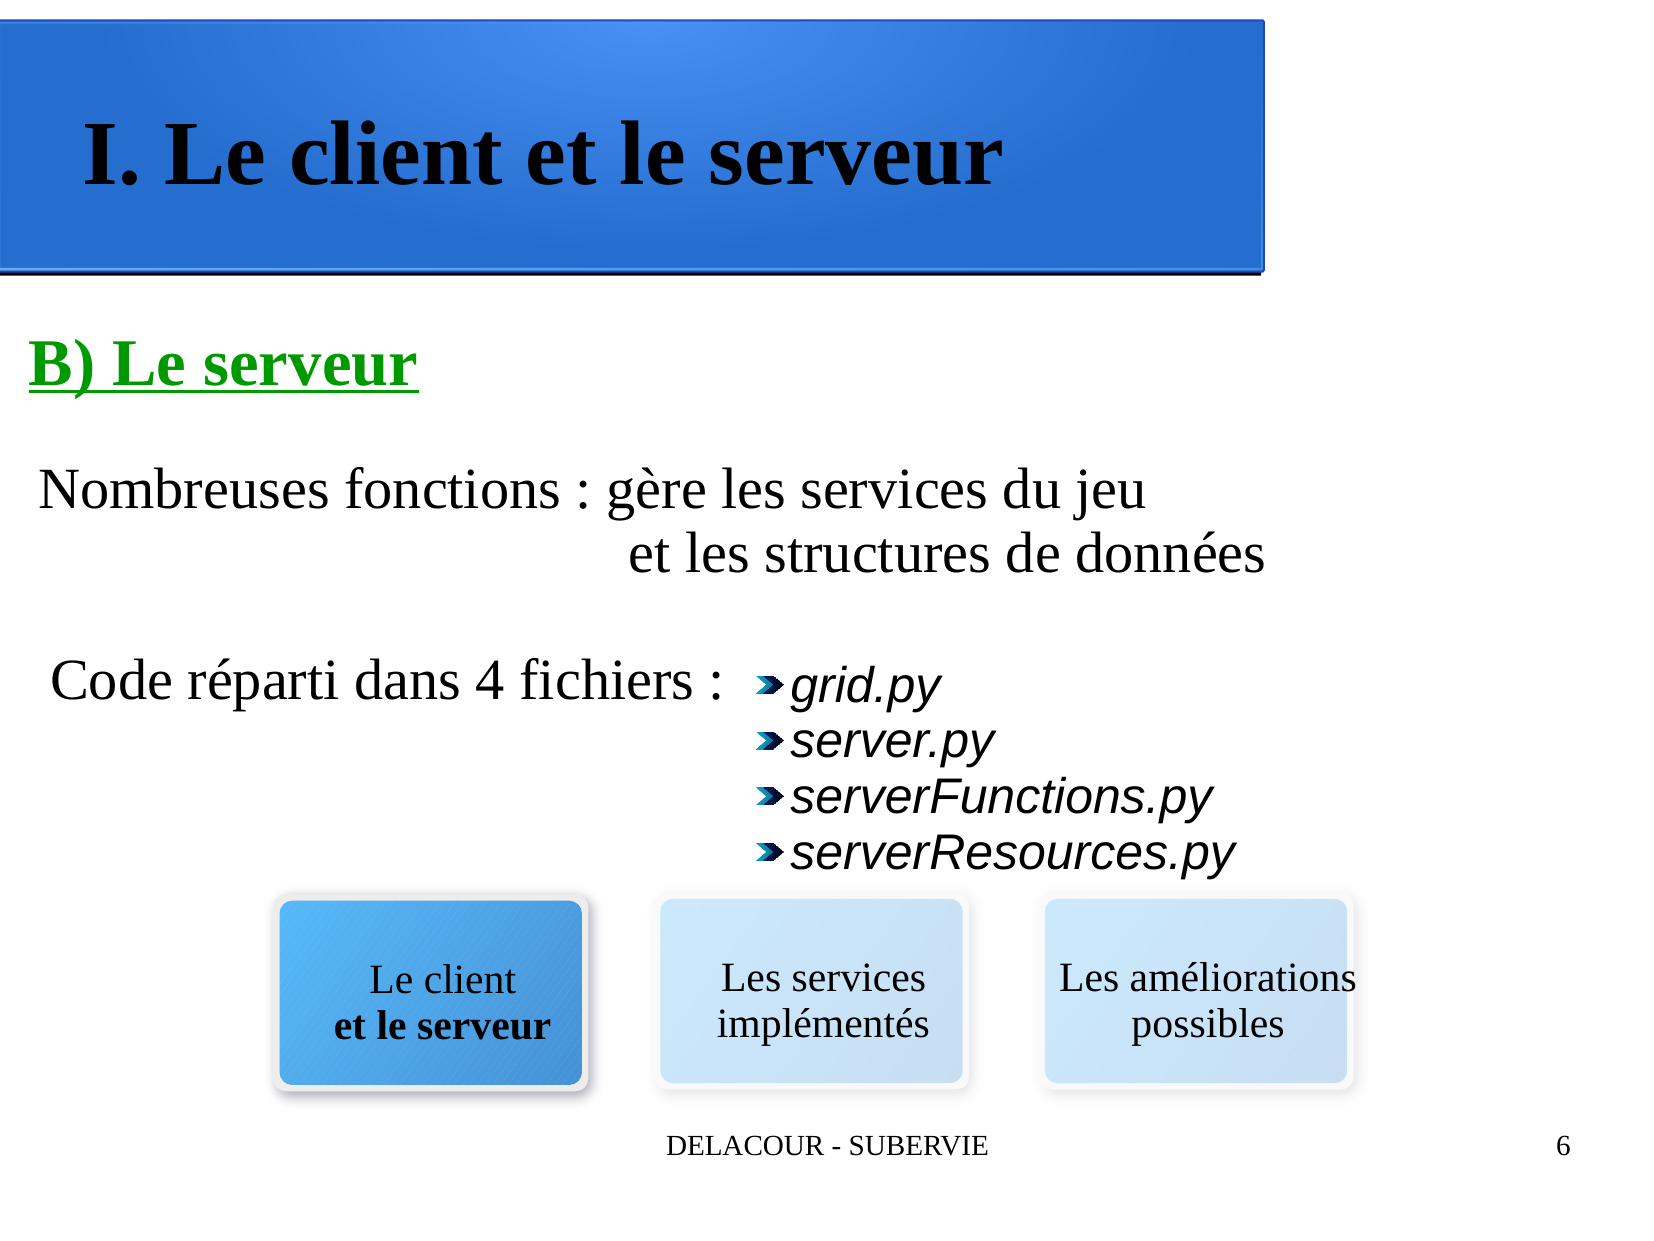

# I. Le client et le serveur
B) Le serveur
Nombreuses fonctions : gère les services du jeu
								et les structures de données
Code réparti dans 4 fichiers :
grid.py
server.py
serverFunctions.py
serverResources.py
Les services
implémentés
Les améliorations
possibles
Le client
et le serveur
DELACOUR - SUBERVIE
6